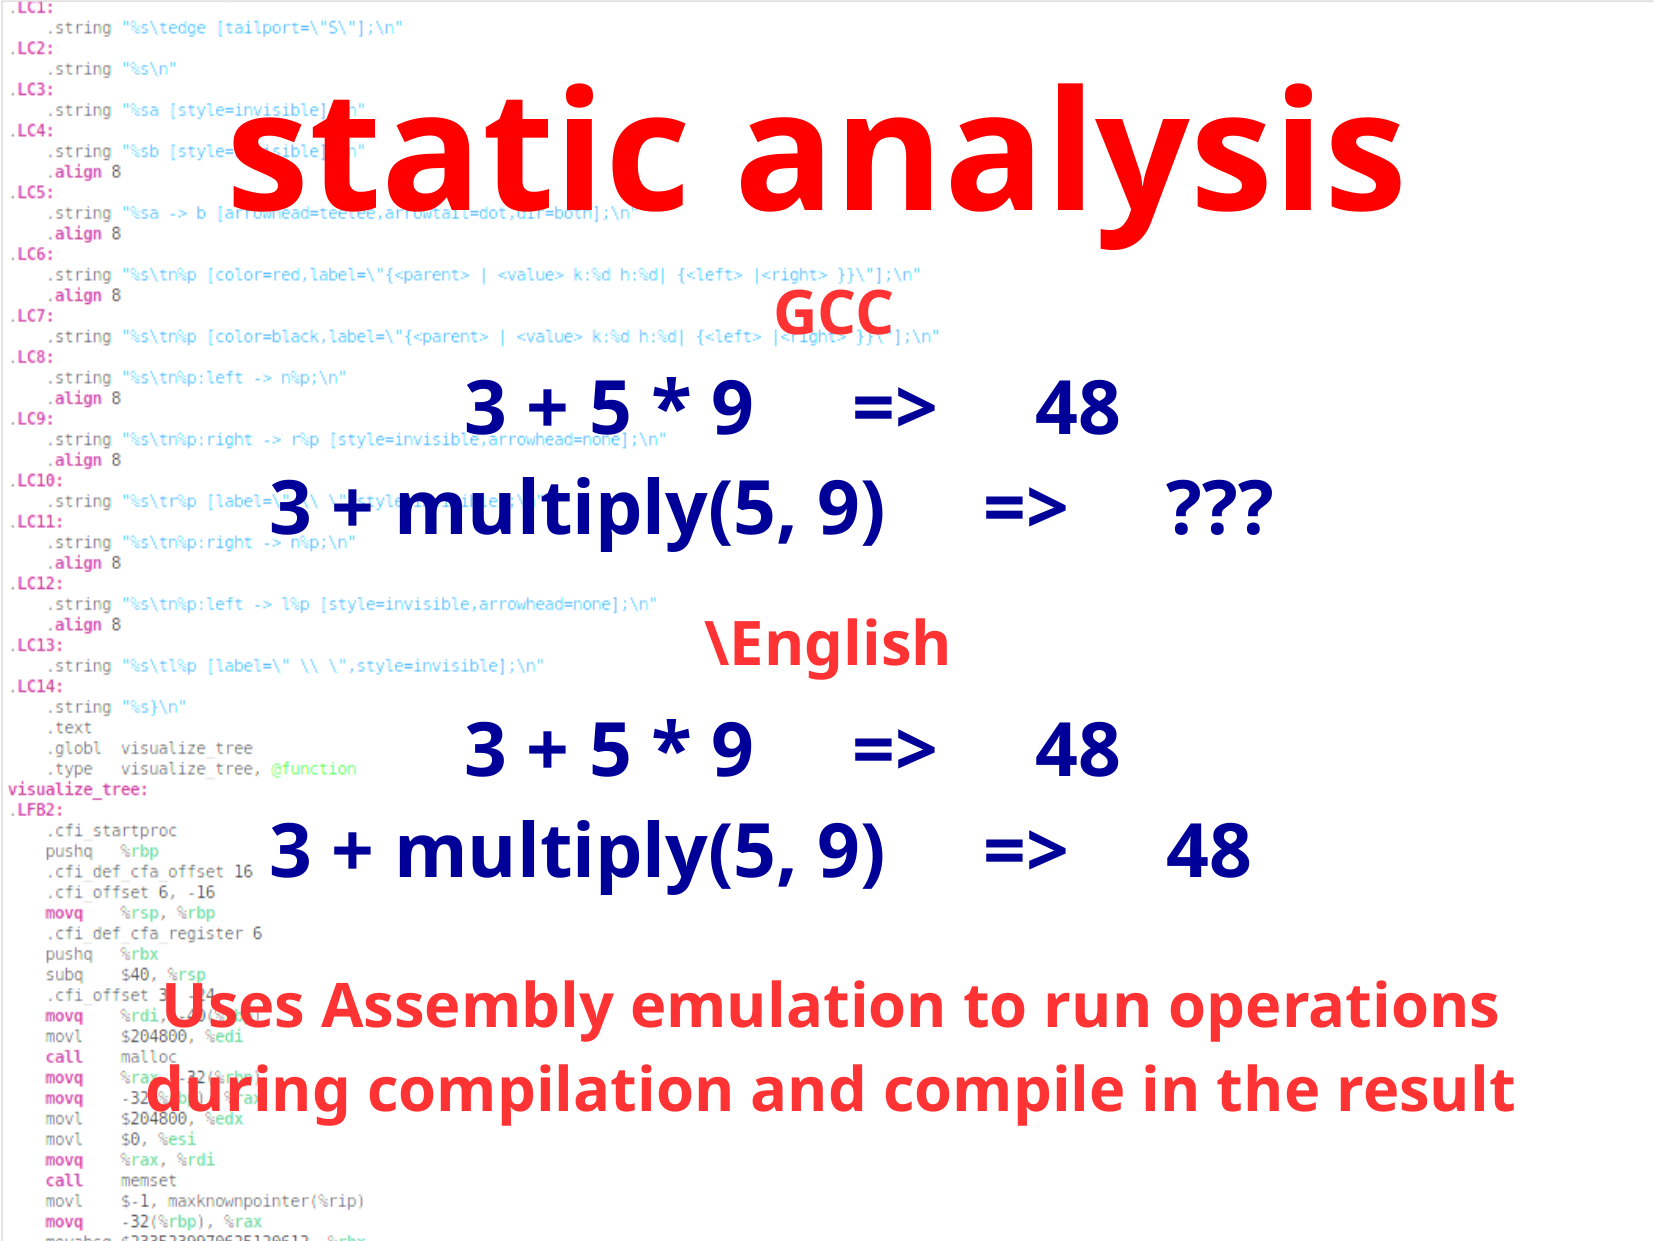

static analysis
GCC
3 + 5 * 9 => 48
3 + multiply(5, 9) => ???
\English
3 + 5 * 9 => 48
3 + multiply(5, 9) => 48
Uses Assembly emulation to run operations during compilation and compile in the result